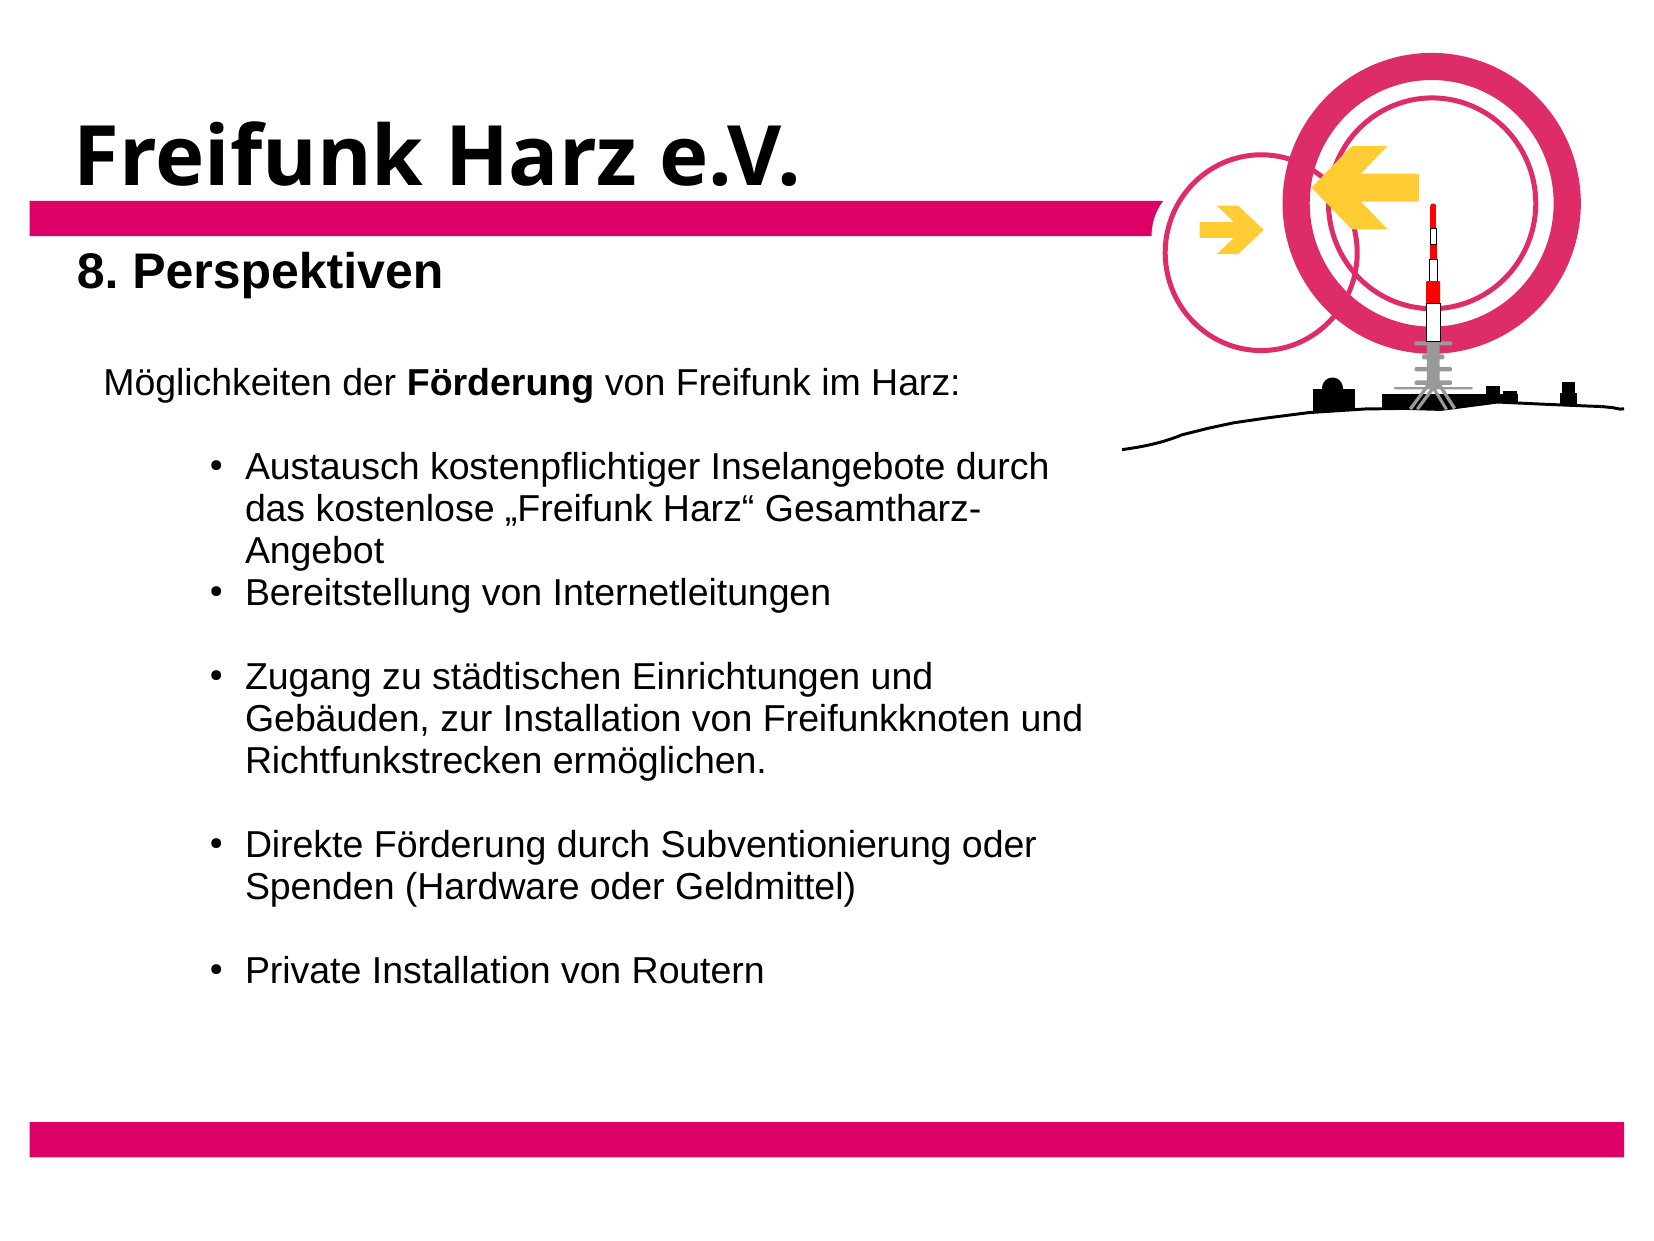

# 8. Perspektiven
Möglichkeiten der Förderung von Freifunk im Harz:
Austausch kostenpflichtiger Inselangebote durch das kostenlose „Freifunk Harz“ Gesamtharz-Angebot
Bereitstellung von Internetleitungen
Zugang zu städtischen Einrichtungen und Gebäuden, zur Installation von Freifunkknoten und Richtfunkstrecken ermöglichen.
Direkte Förderung durch Subventionierung oder Spenden (Hardware oder Geldmittel)
Private Installation von Routern